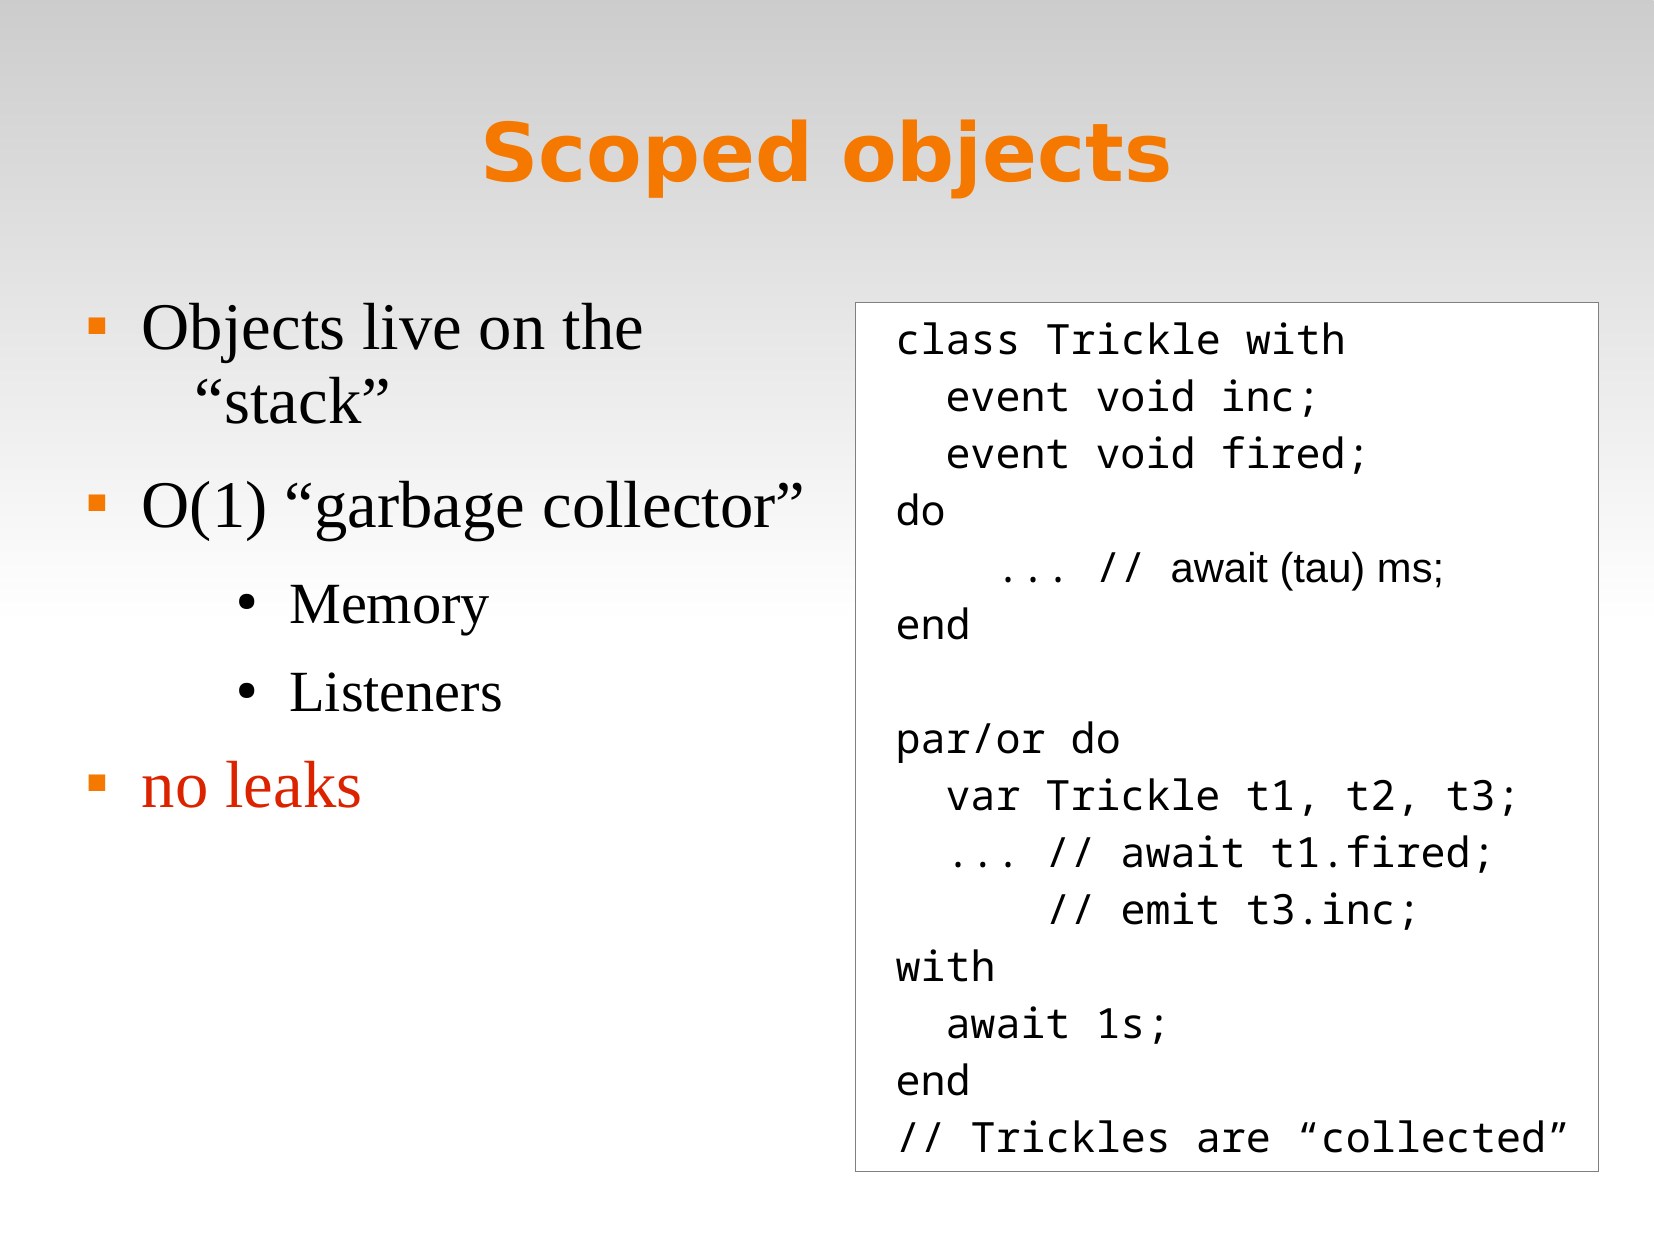

# Scoped objects
Objects live on the “stack”
O(1) “garbage collector”
Memory
Listeners
no leaks
 class Trickle with
 event void inc;
 event void fired;
 do
 ... // await (tau) ms;
 end
 par/or do
 var Trickle t1, t2, t3;
 ... // await t1.fired;
 // emit t3.inc;
 with
 await 1s;
 end
 // Trickles are “collected”